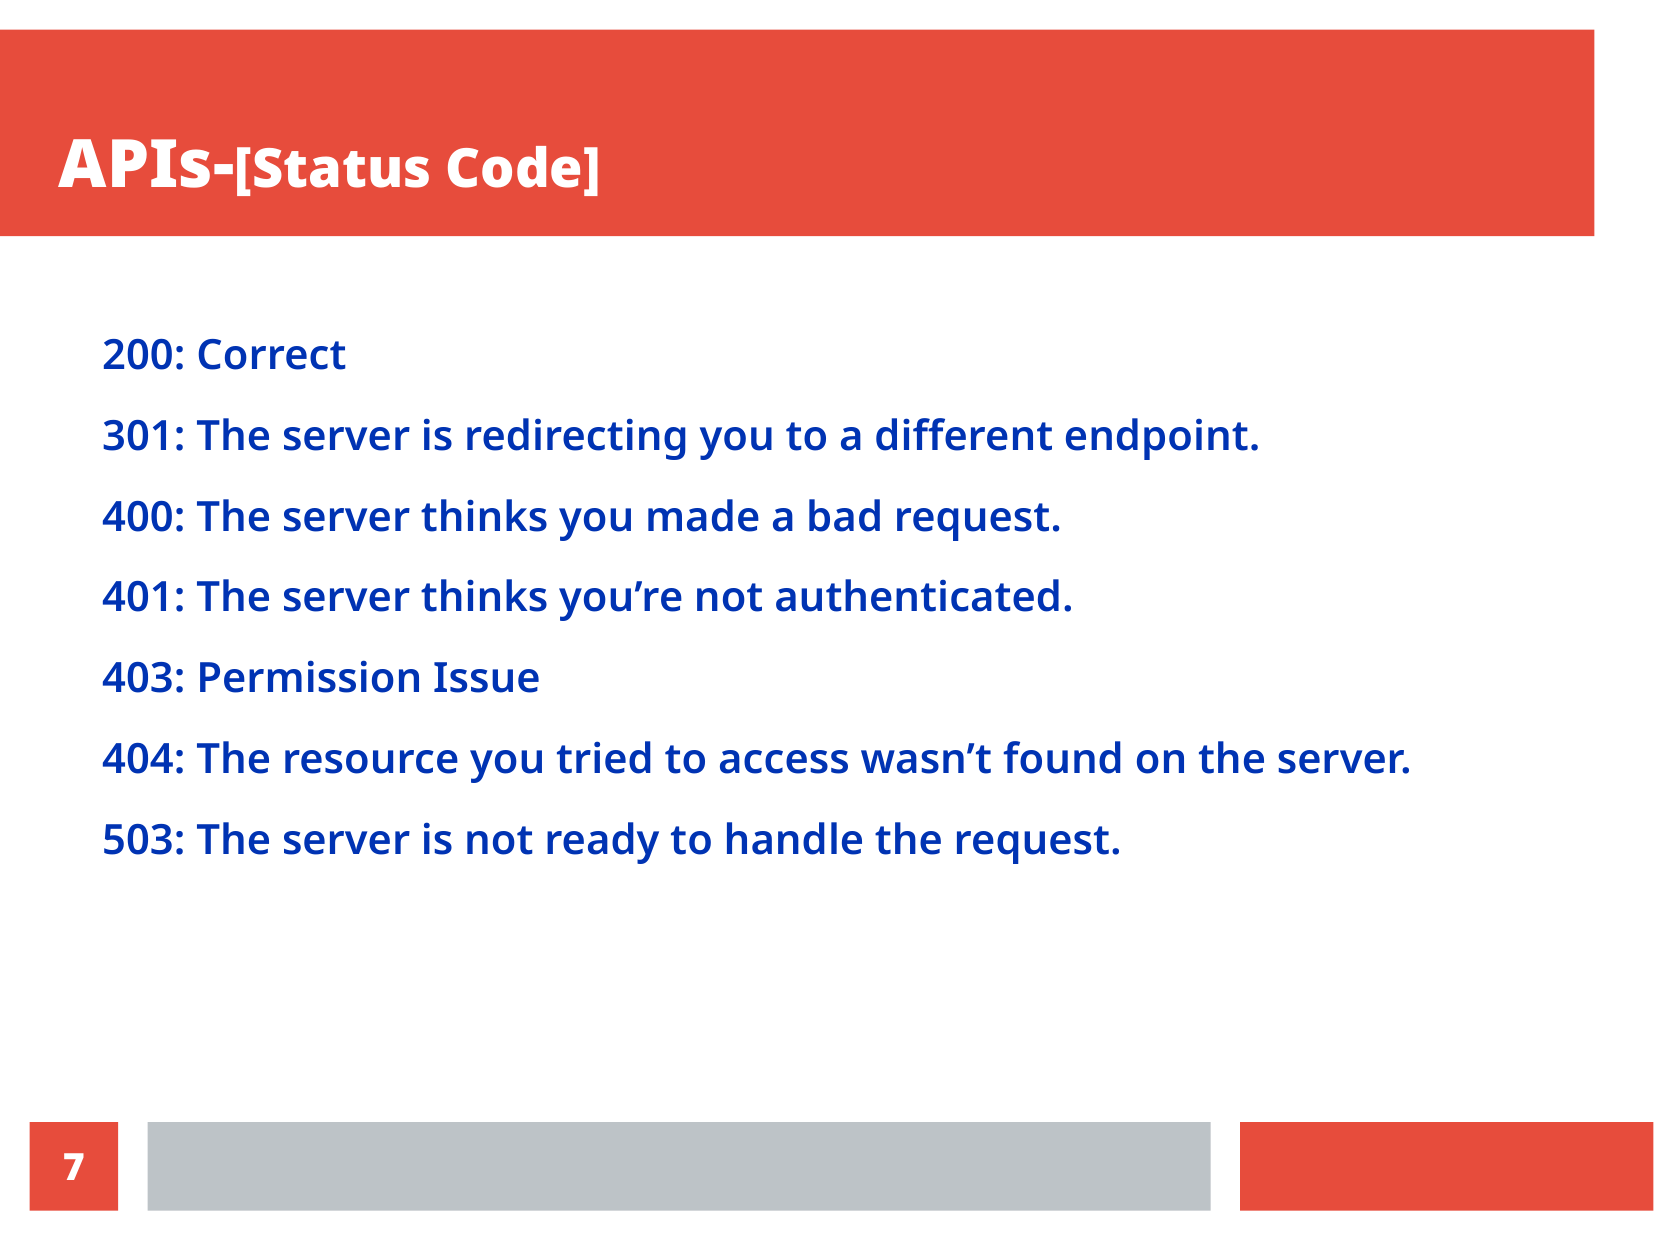

# APIs-[Status Code]
 200: Correct
 301: The server is redirecting you to a different endpoint.
 400: The server thinks you made a bad request.
 401: The server thinks you’re not authenticated.
 403: Permission Issue
 404: The resource you tried to access wasn’t found on the server.
 503: The server is not ready to handle the request.
7